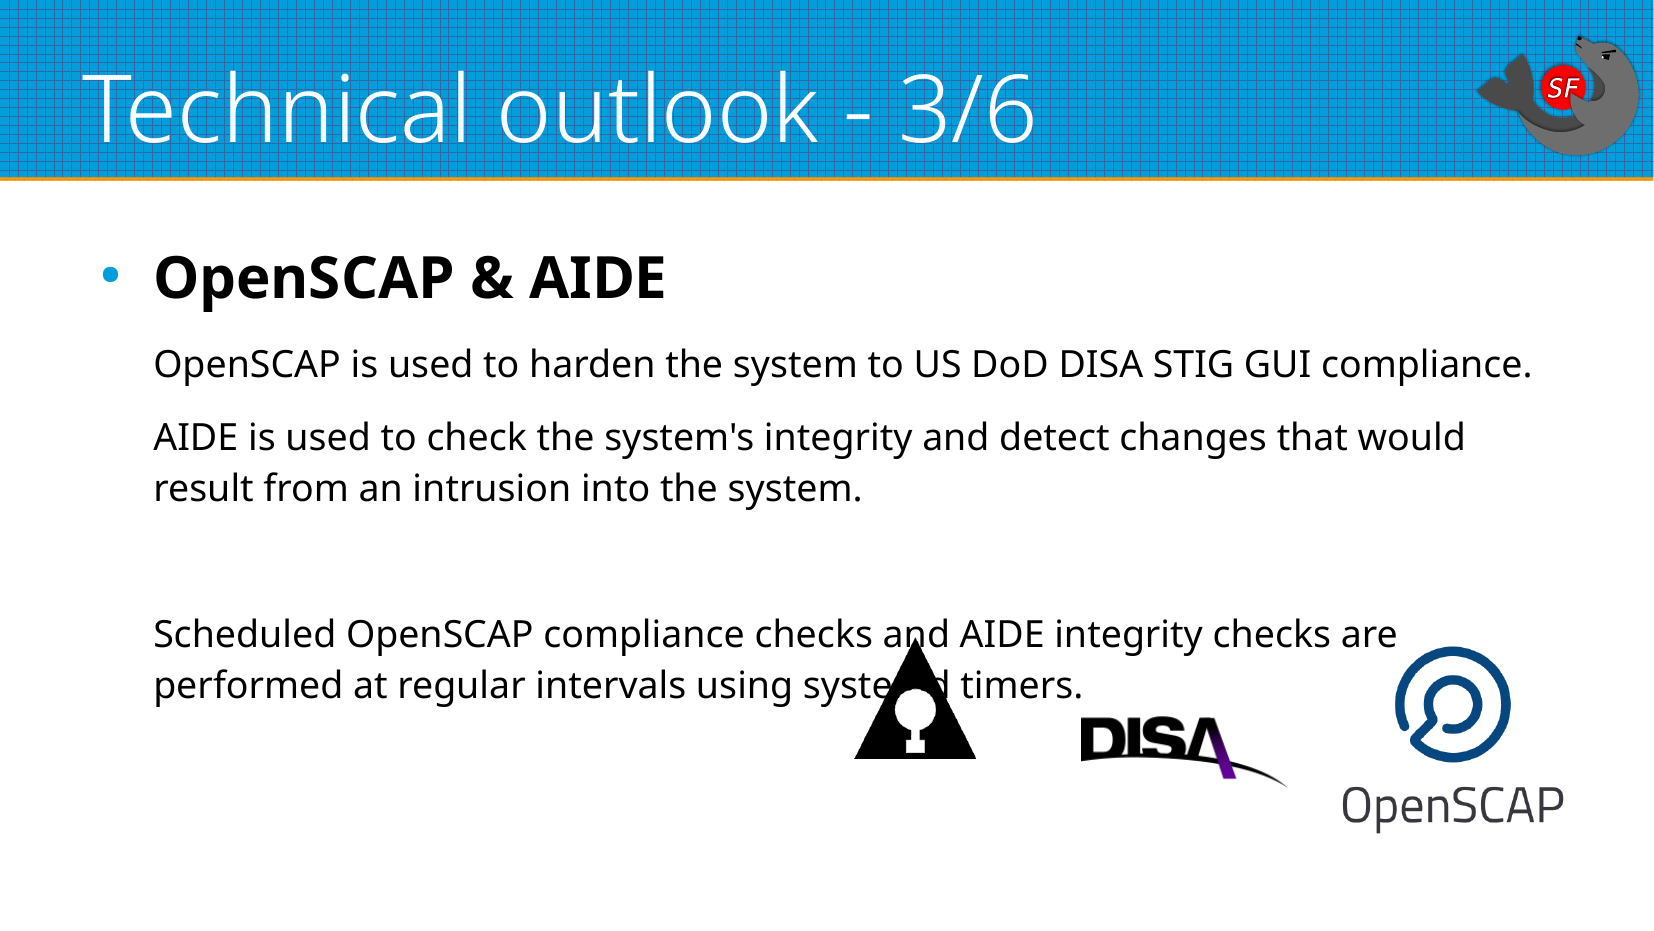

# Technical outlook - 3/6
OpenSCAP & AIDE
OpenSCAP is used to harden the system to US DoD DISA STIG GUI compliance.
AIDE is used to check the system's integrity and detect changes that would result from an intrusion into the system.
Scheduled OpenSCAP compliance checks and AIDE integrity checks are performed at regular intervals using systemd timers.